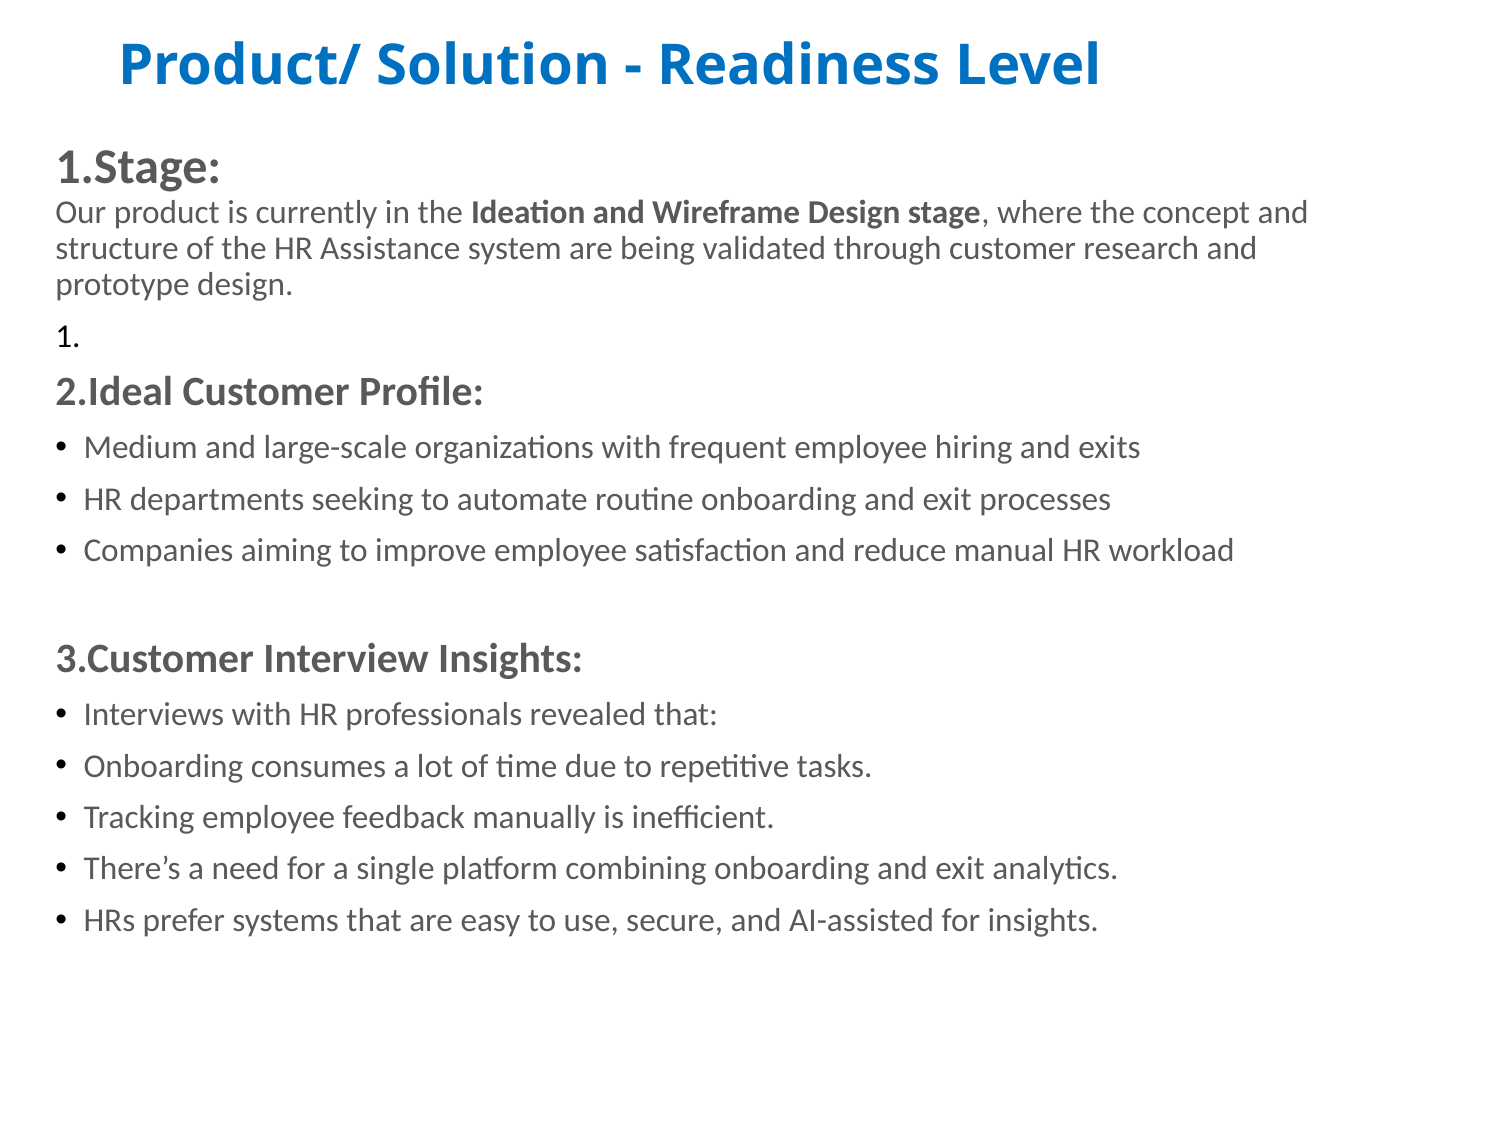

# Product/ Solution - Readiness Level
1.Stage:
Our product is currently in the Ideation and Wireframe Design stage, where the concept and structure of the HR Assistance system are being validated through customer research and prototype design.
2.Ideal Customer Profile:
Medium and large-scale organizations with frequent employee hiring and exits
HR departments seeking to automate routine onboarding and exit processes
Companies aiming to improve employee satisfaction and reduce manual HR workload
3.Customer Interview Insights:
Interviews with HR professionals revealed that:
Onboarding consumes a lot of time due to repetitive tasks.
Tracking employee feedback manually is inefficient.
There’s a need for a single platform combining onboarding and exit analytics.
HRs prefer systems that are easy to use, secure, and AI-assisted for insights.